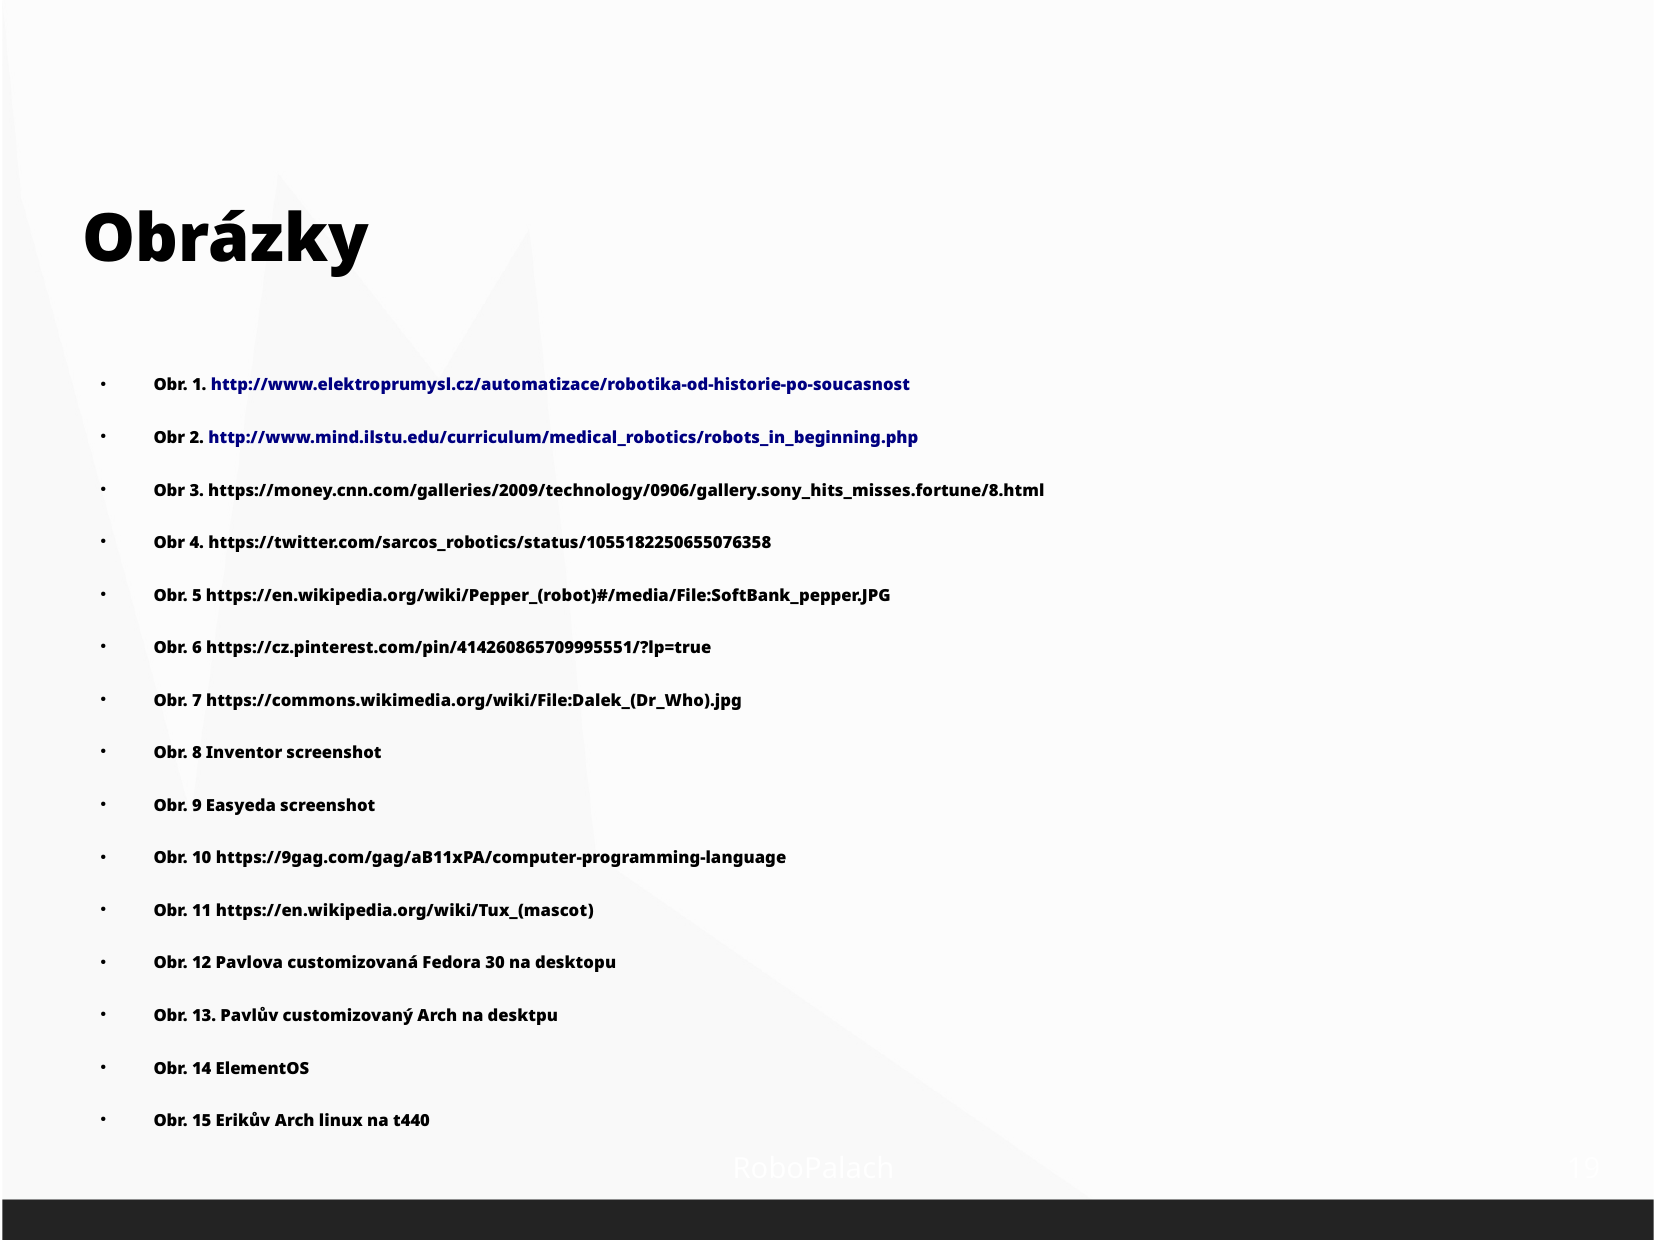

# Obrázky
Obr. 1. http://www.elektroprumysl.cz/automatizace/robotika-od-historie-po-soucasnost
Obr 2. http://www.mind.ilstu.edu/curriculum/medical_robotics/robots_in_beginning.php
Obr 3. https://money.cnn.com/galleries/2009/technology/0906/gallery.sony_hits_misses.fortune/8.html
Obr 4. https://twitter.com/sarcos_robotics/status/1055182250655076358
Obr. 5 https://en.wikipedia.org/wiki/Pepper_(robot)#/media/File:SoftBank_pepper.JPG
Obr. 6 https://cz.pinterest.com/pin/414260865709995551/?lp=true
Obr. 7 https://commons.wikimedia.org/wiki/File:Dalek_(Dr_Who).jpg
Obr. 8 Inventor screenshot
Obr. 9 Easyeda screenshot
Obr. 10 https://9gag.com/gag/aB11xPA/computer-programming-language
Obr. 11 https://en.wikipedia.org/wiki/Tux_(mascot)
Obr. 12 Pavlova customizovaná Fedora 30 na desktopu
Obr. 13. Pavlův customizovaný Arch na desktpu
Obr. 14 ElementOS
Obr. 15 Erikův Arch linux na t440
RoboPalach
19